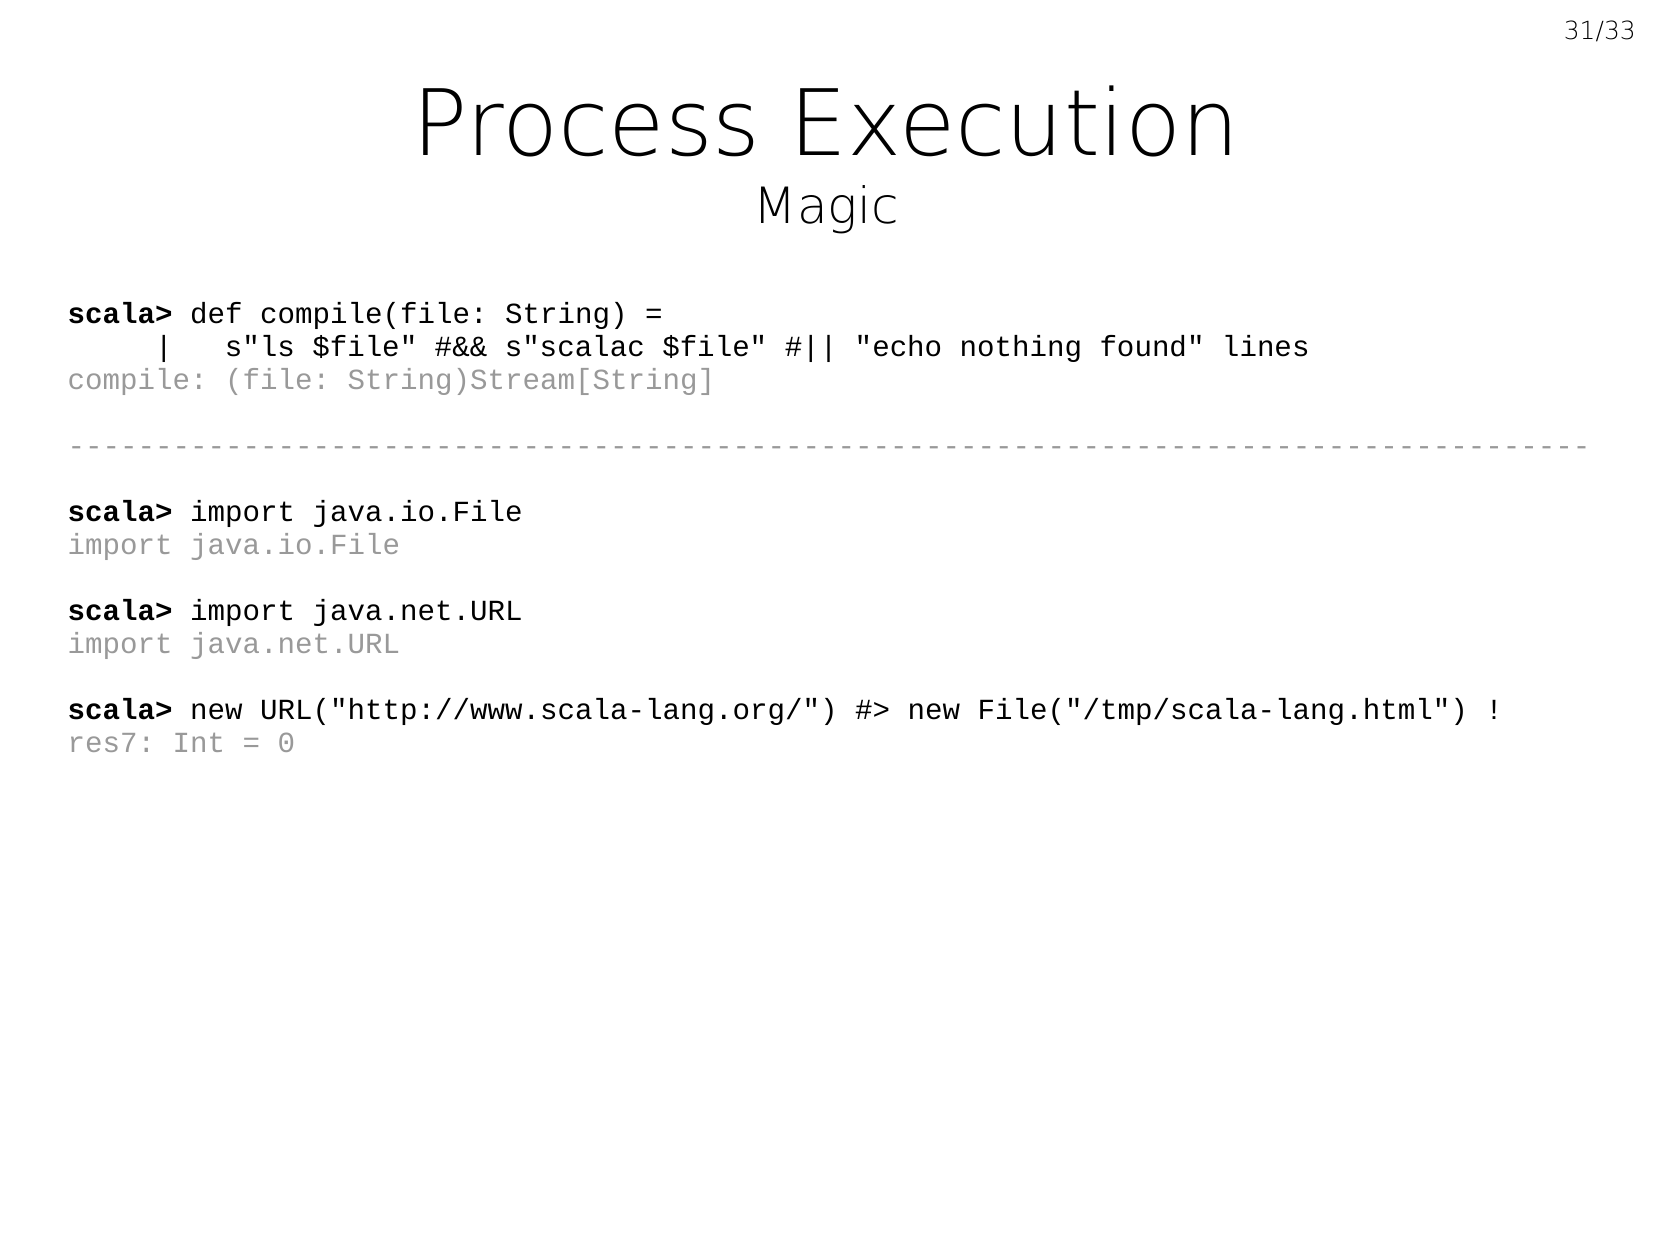

# Process Execution Magic
scala> def compile(file: String) =
 | s"ls $file" #&& s"scalac $file" #|| "echo nothing found" lines
compile: (file: String)Stream[String]
---------------------------------------------------------------------------------------
scala> import java.io.File
import java.io.File
scala> import java.net.URL
import java.net.URL
scala> new URL("http://www.scala-lang.org/") #> new File("/tmp/scala-lang.html") !
res7: Int = 0